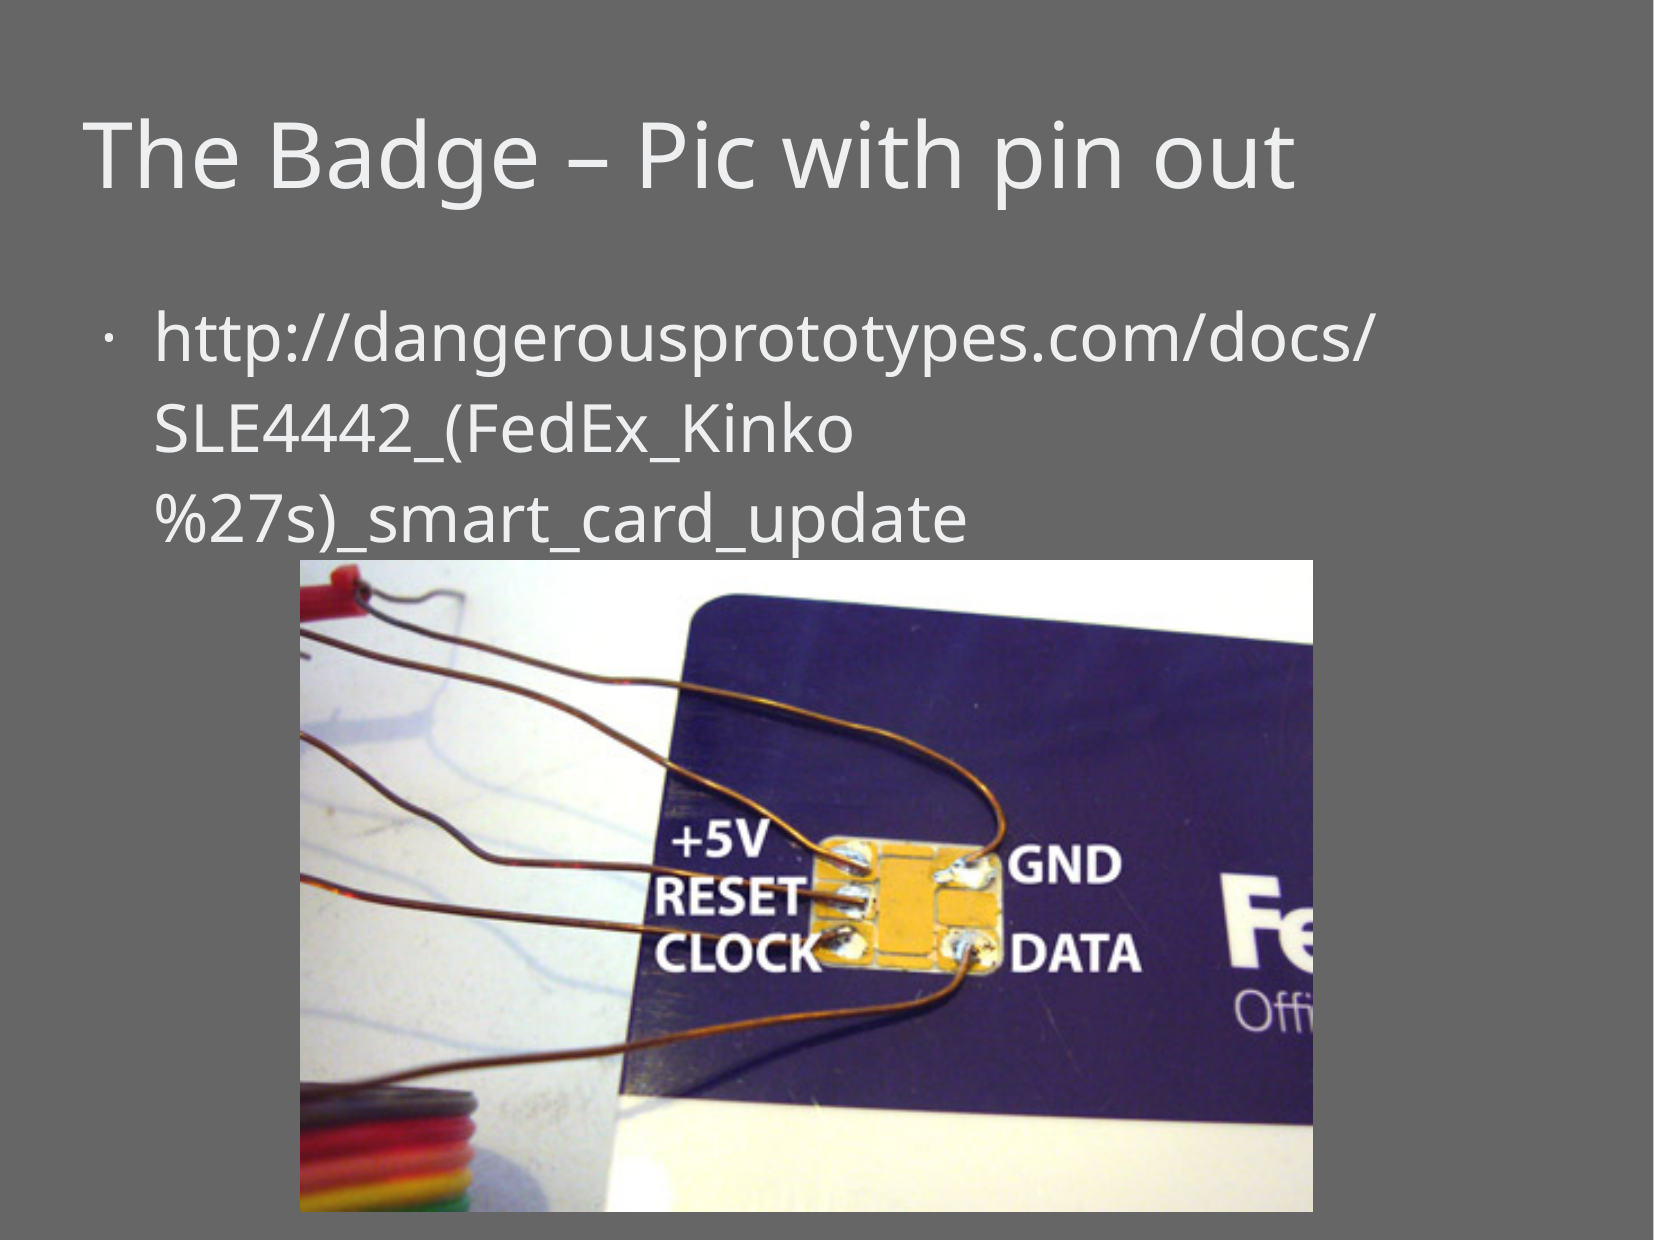

# The Badge – Pic with pin out
http://dangerousprototypes.com/docs/SLE4442_(FedEx_Kinko%27s)_smart_card_update